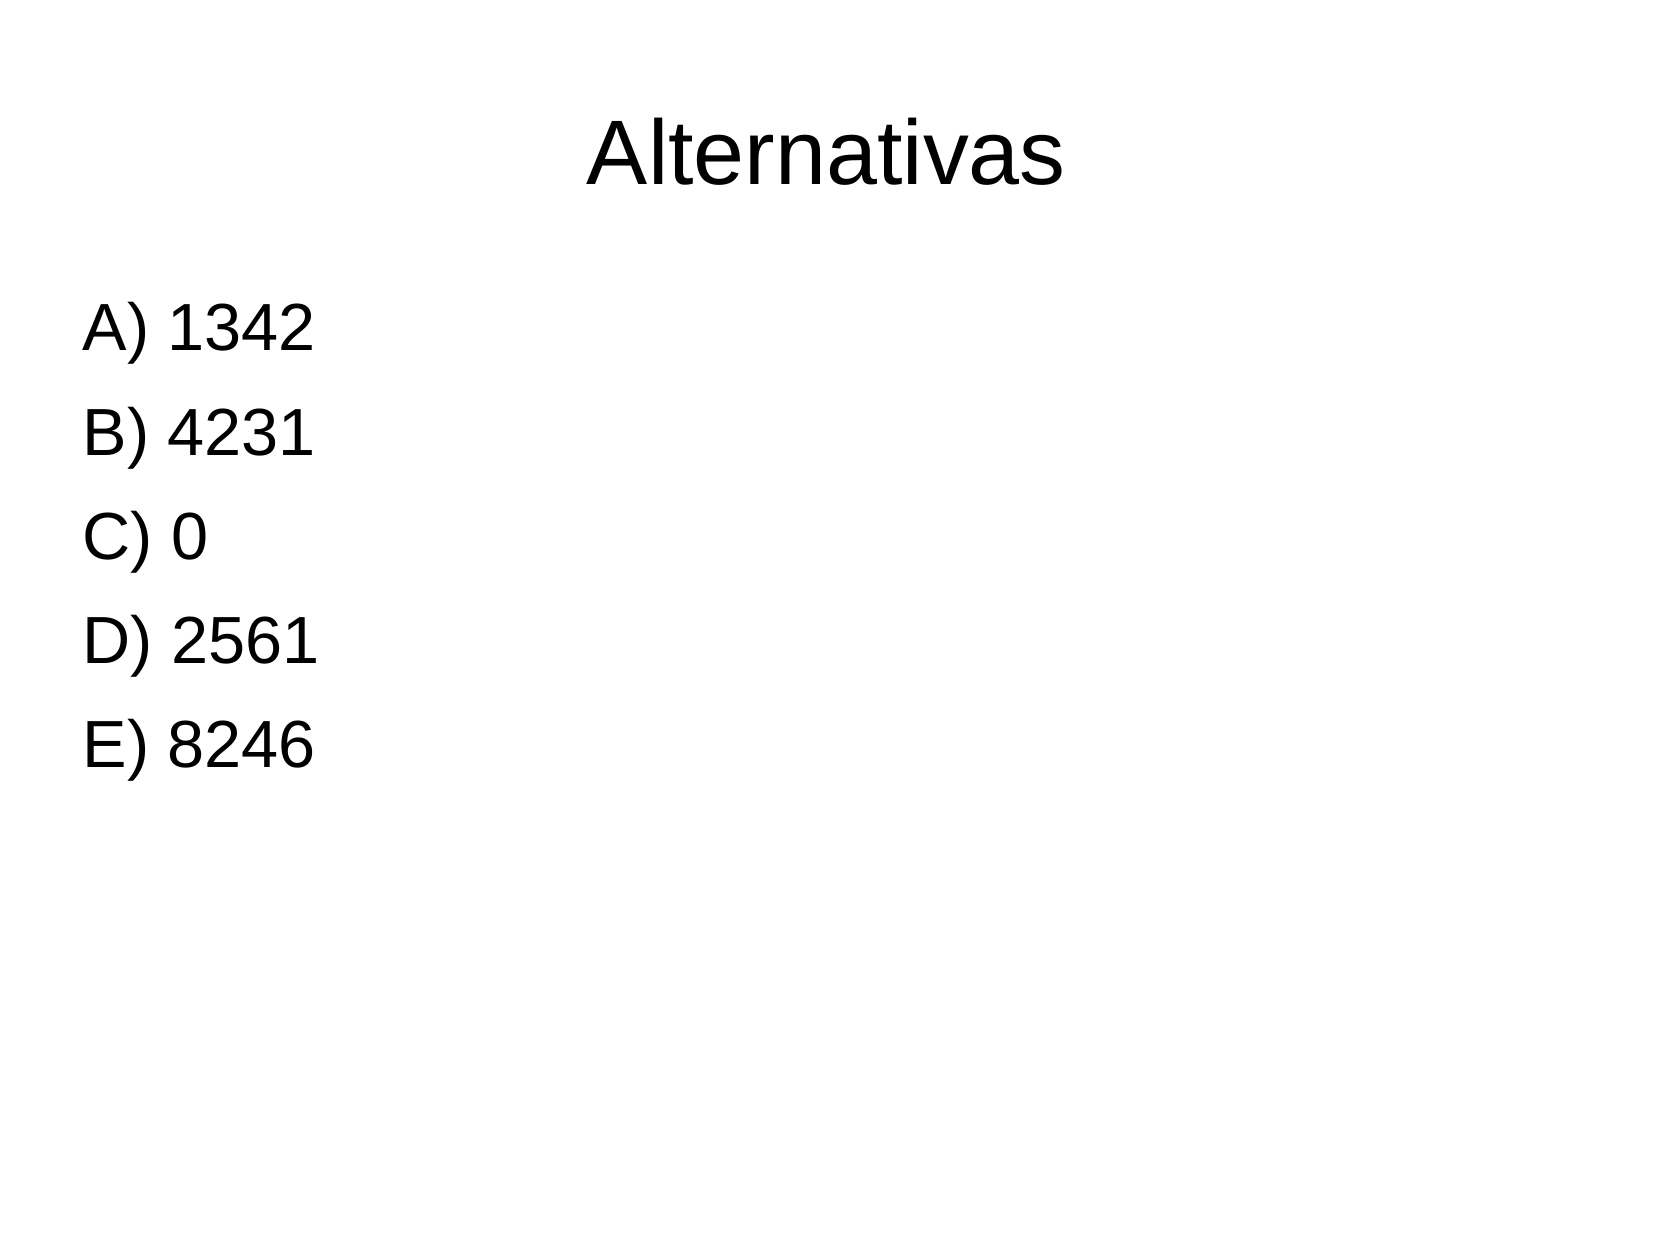

# Alternativas
A) 1342
B) ­4231
C) 0
D) 2561
E) ­8246